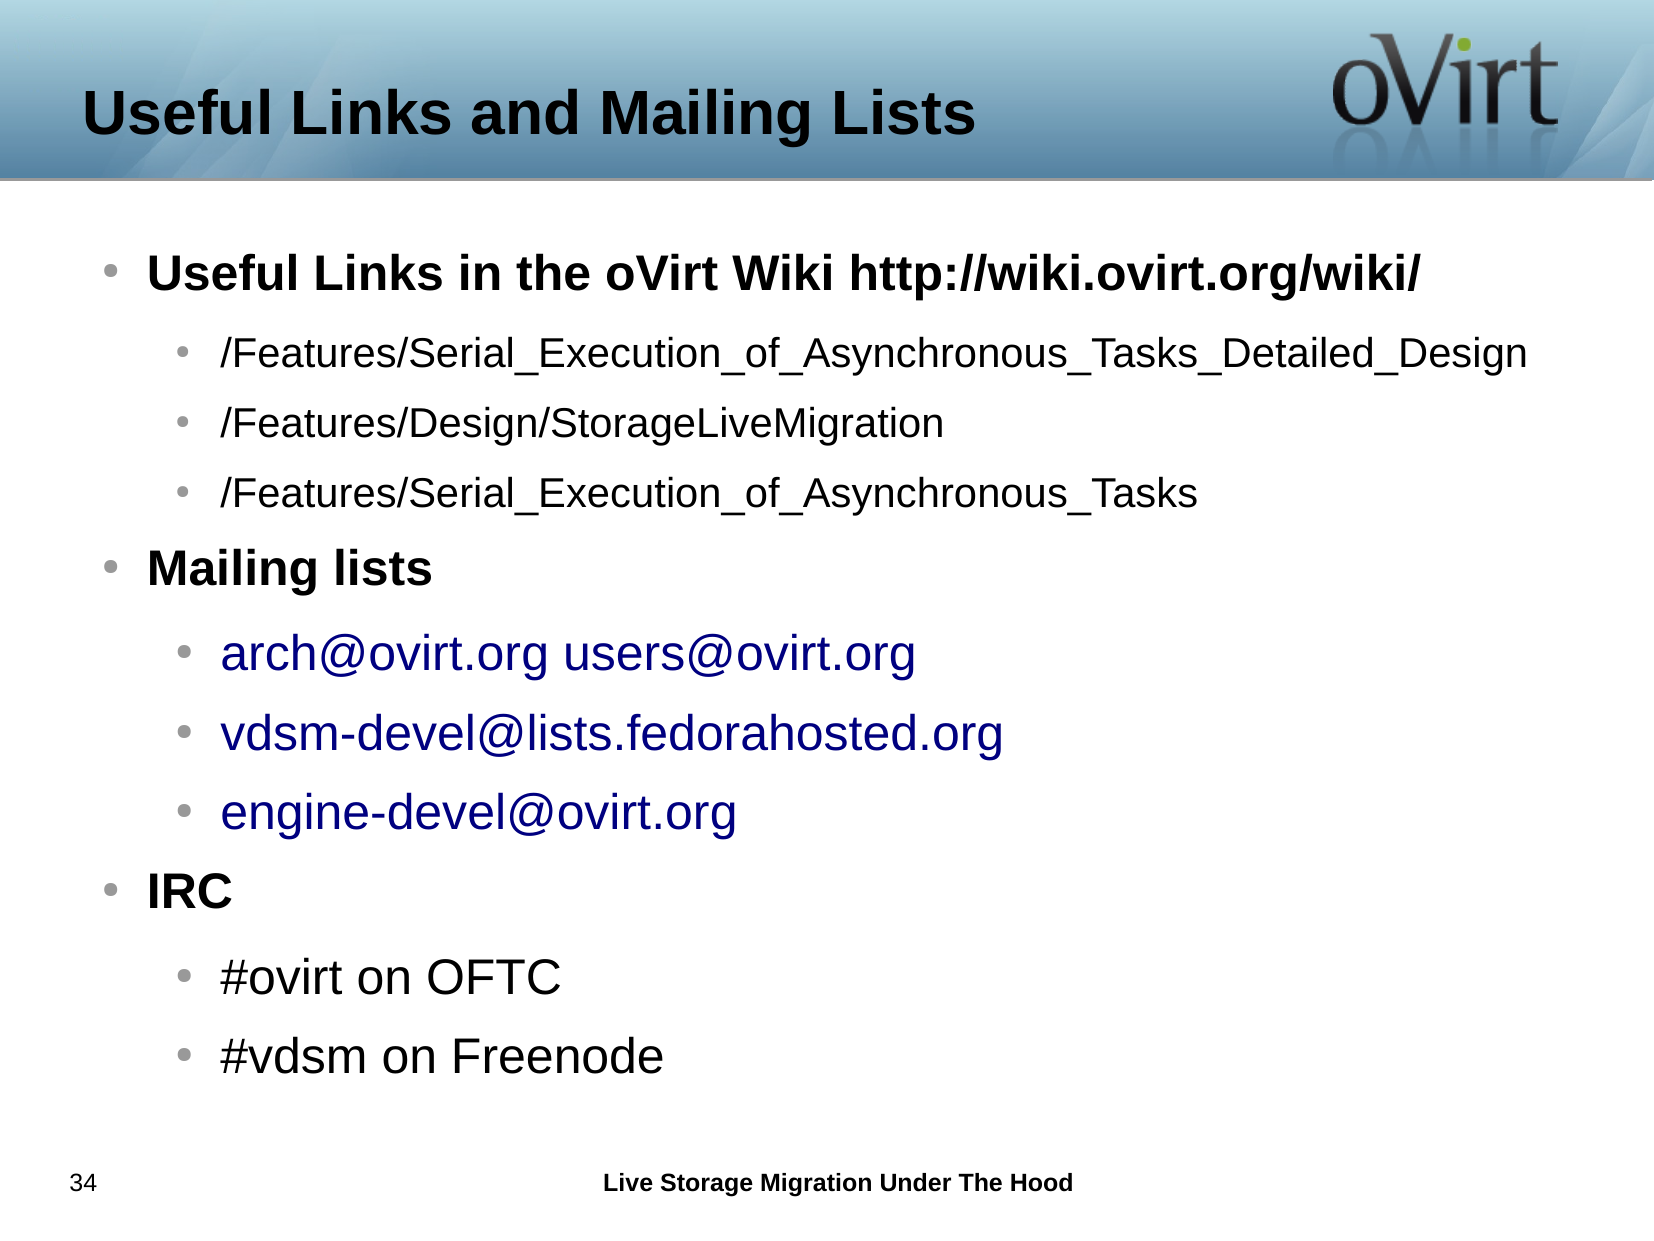

# Useful Links and Mailing Lists
Useful Links in the oVirt Wiki http://wiki.ovirt.org/wiki/
/Features/Serial_Execution_of_Asynchronous_Tasks_Detailed_Design
/Features/Design/StorageLiveMigration
/Features/Serial_Execution_of_Asynchronous_Tasks
Mailing lists
arch@ovirt.org users@ovirt.org
vdsm-devel@lists.fedorahosted.org
engine-devel@ovirt.org
IRC
#ovirt on OFTC
#vdsm on Freenode